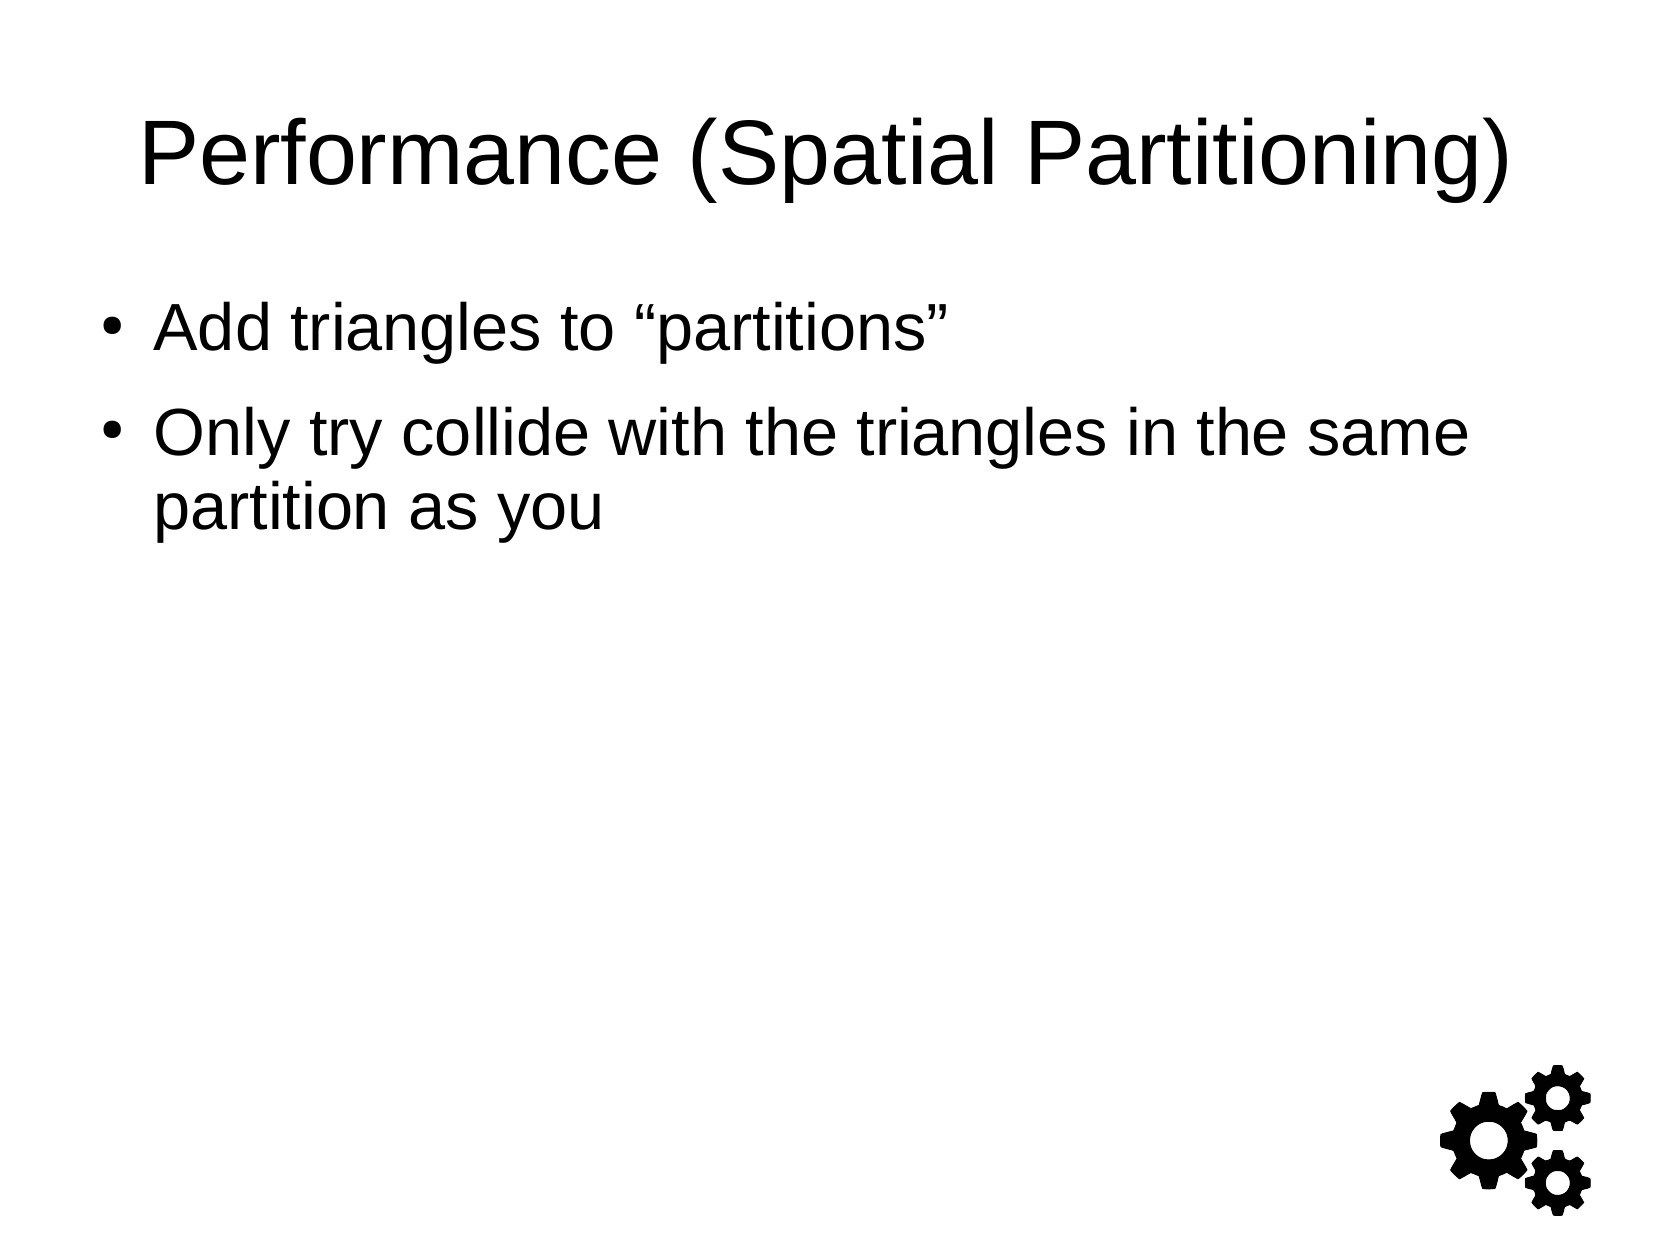

# Performance (Spatial Partitioning)
Add triangles to “partitions”
Only try collide with the triangles in the same partition as you